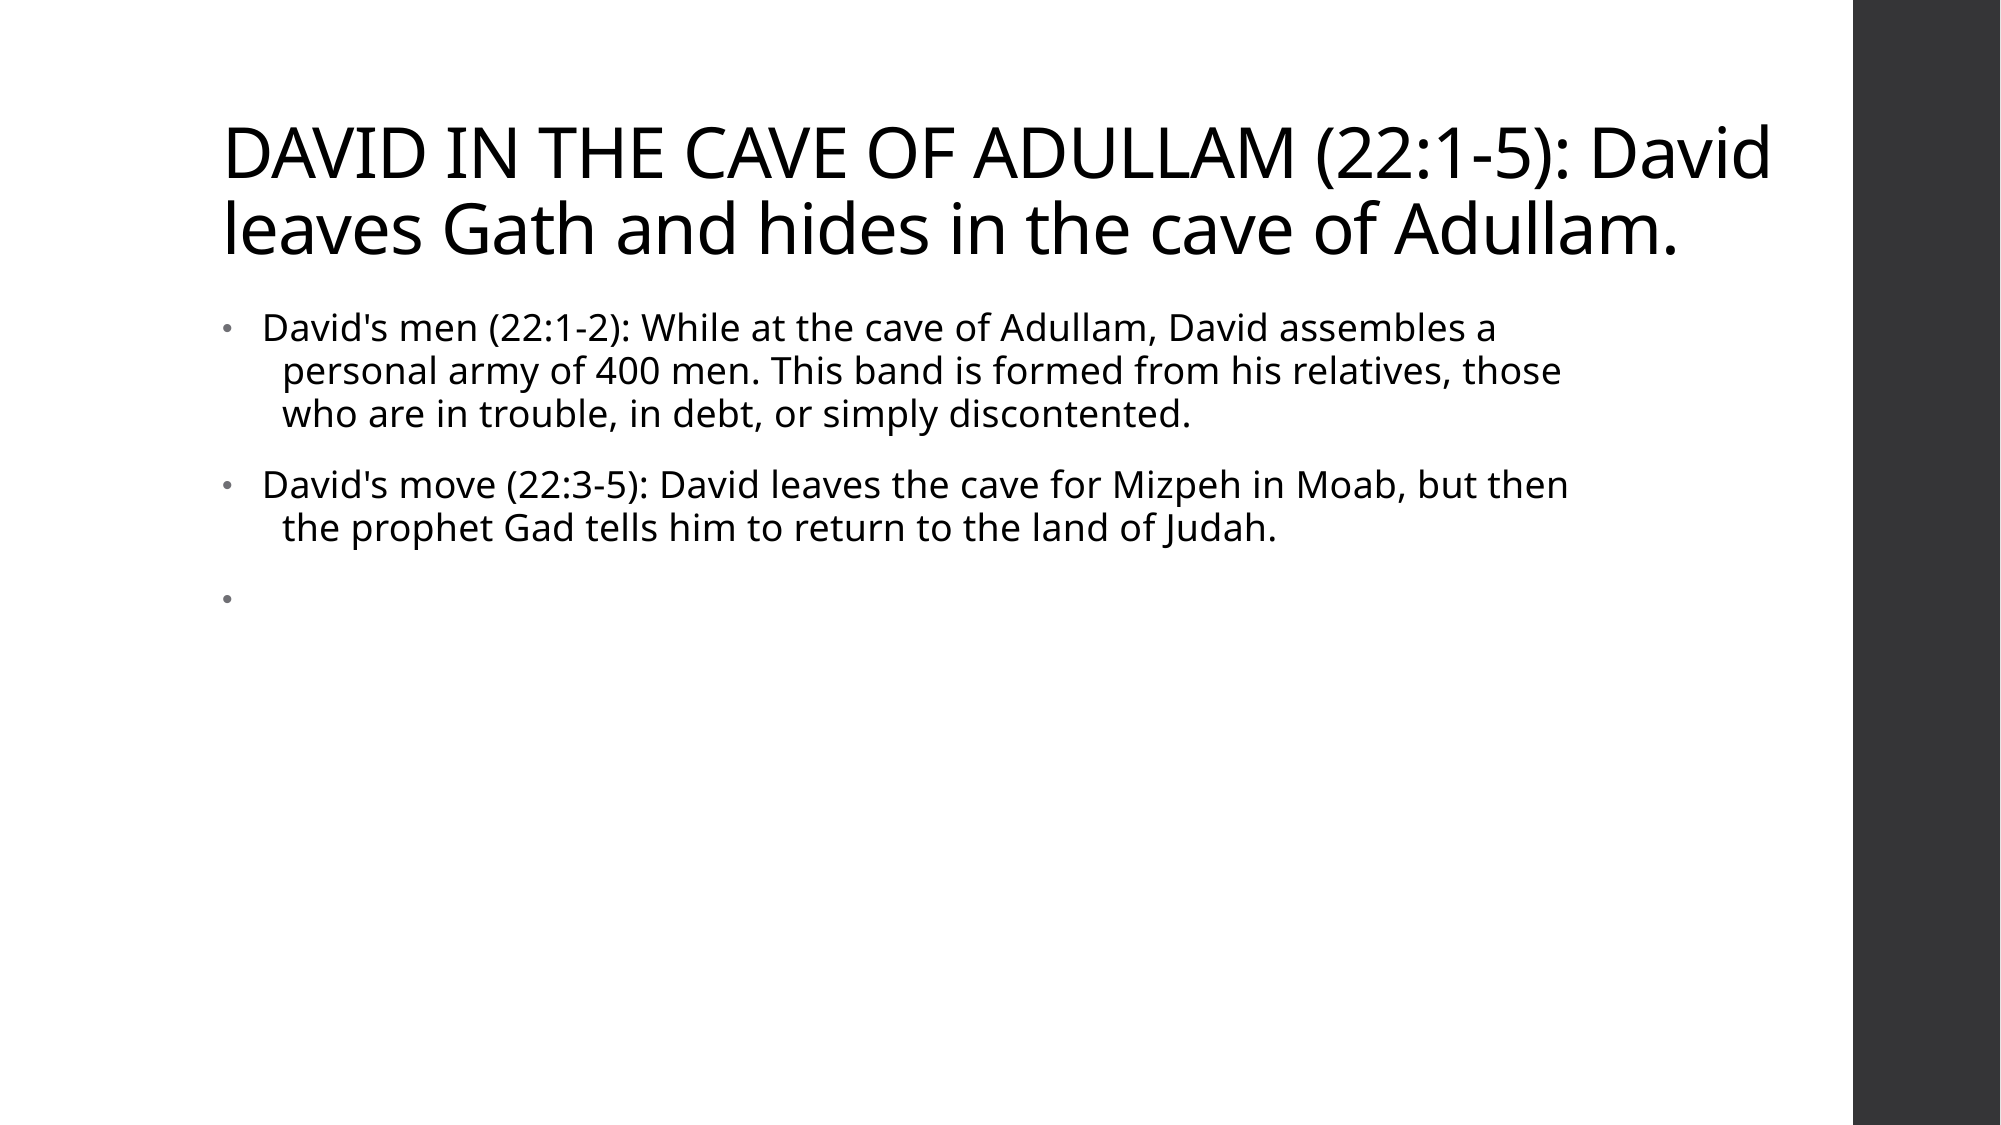

# DAVID IN THE CAVE OF ADULLAM (22:1-5): David leaves Gath and hides in the cave of Adullam.
 David's men (22:1-2): While at the cave of Adullam, David assembles a personal army of 400 men. This band is formed from his relatives, those who are in trouble, in debt, or simply discontented.
 David's move (22:3-5): David leaves the cave for Mizpeh in Moab, but then the prophet Gad tells him to return to the land of Judah.